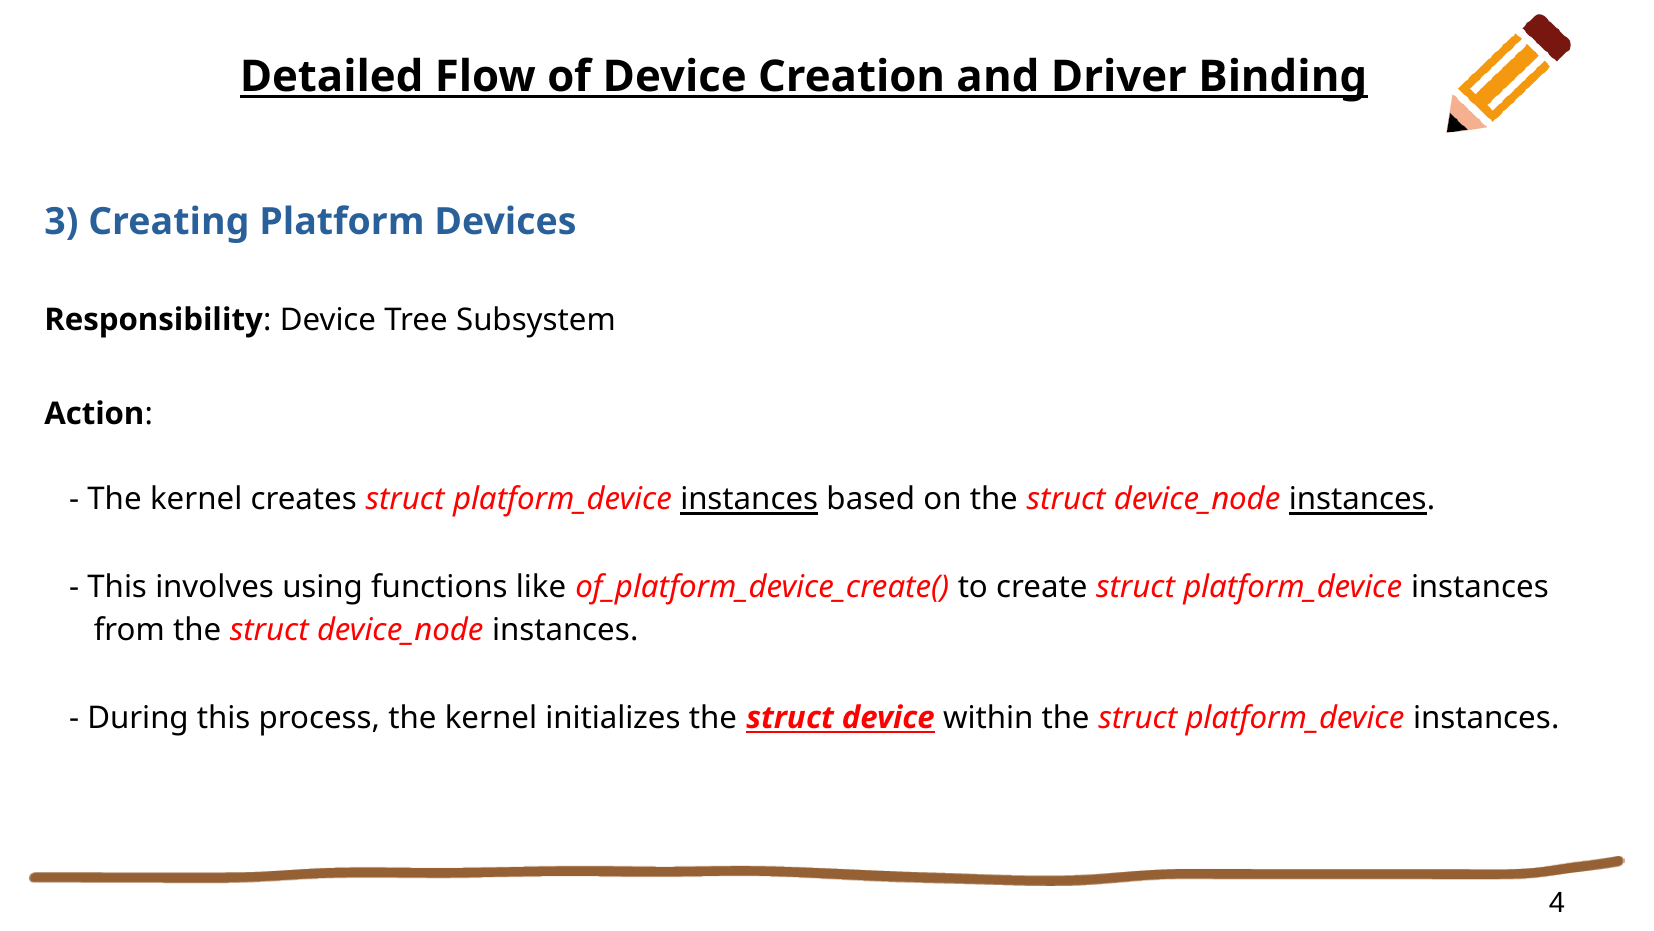

Detailed Flow of Device Creation and Driver Binding
3) Creating Platform Devices
Responsibility: Device Tree Subsystem
Action:
 - The kernel creates struct platform_device instances based on the struct device_node instances.
 - This involves using functions like of_platform_device_create() to create struct platform_device instances
 from the struct device_node instances.
 - During this process, the kernel initializes the struct device within the struct platform_device instances.
4